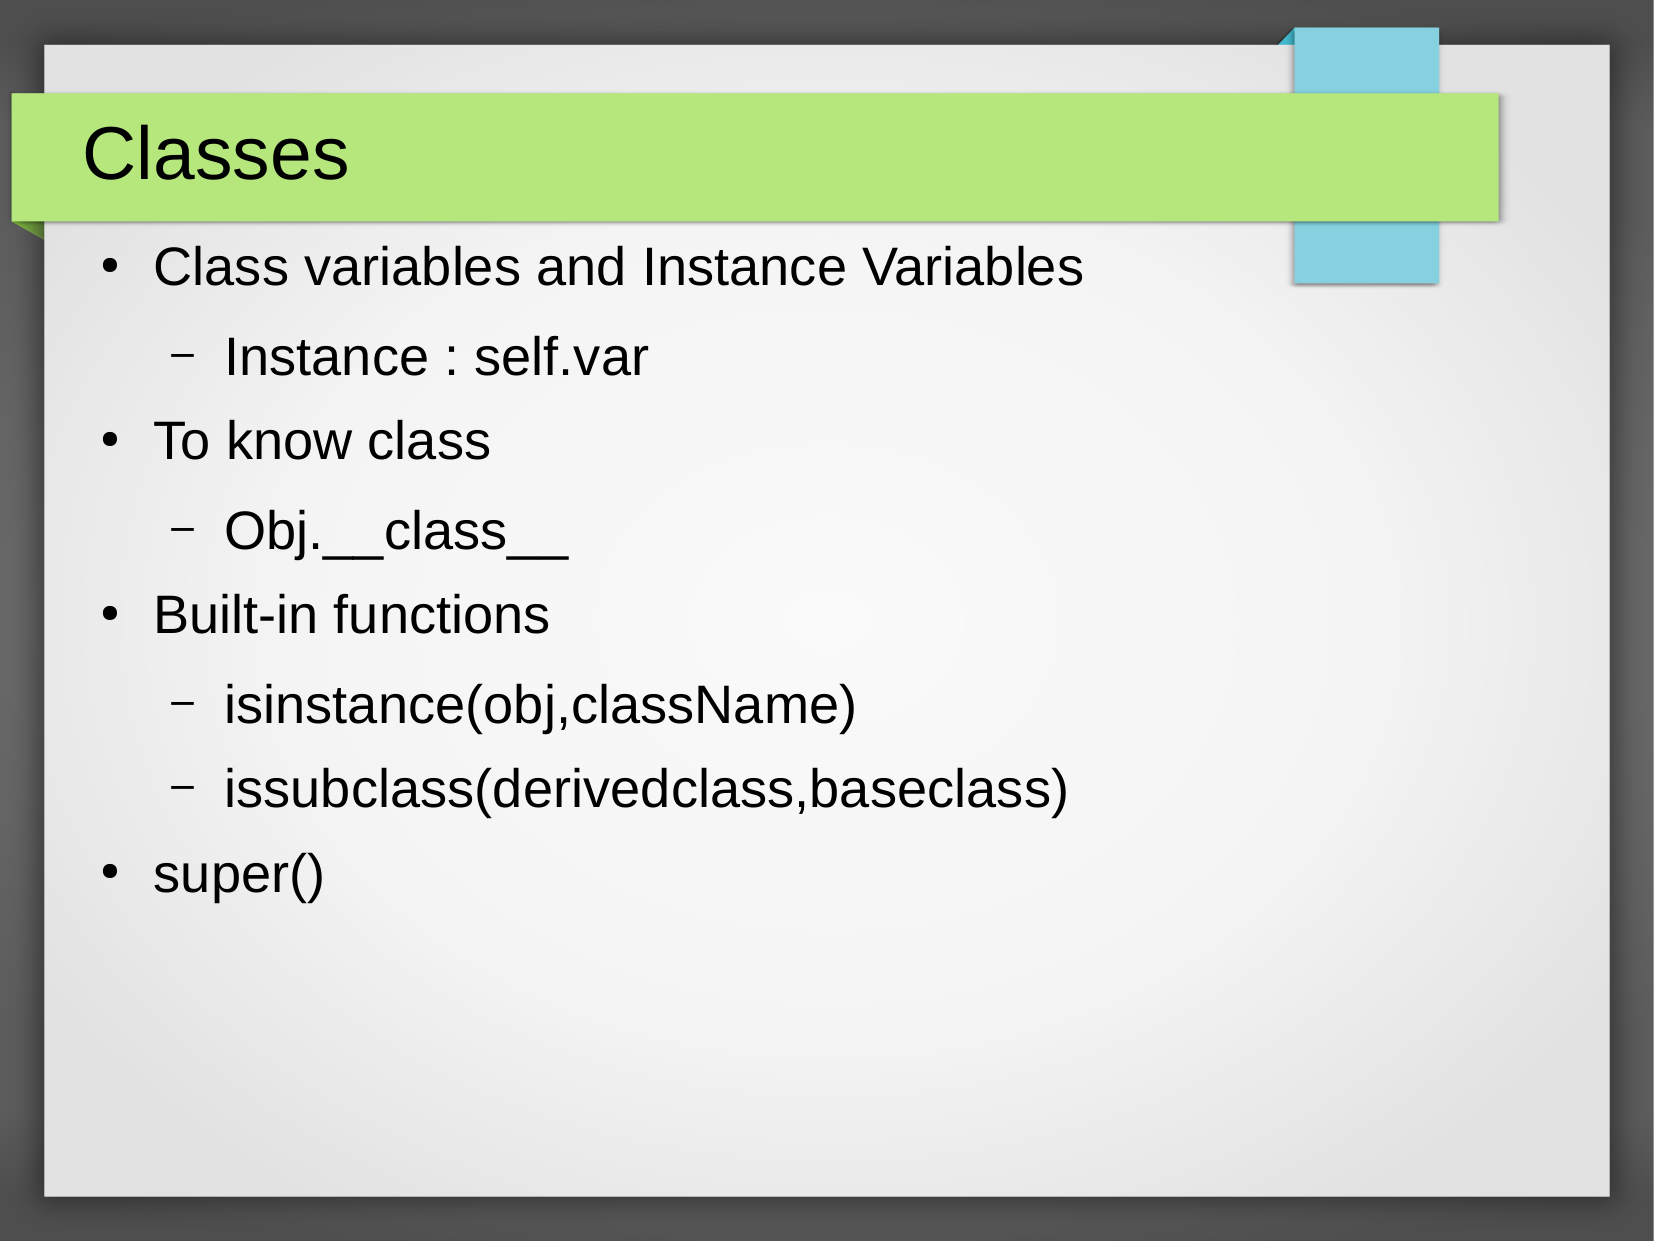

# Classes
Class variables and Instance Variables
Instance : self.var
To know class
Obj.__class__
Built-in functions
isinstance(obj,className)
issubclass(derivedclass,baseclass)
super()